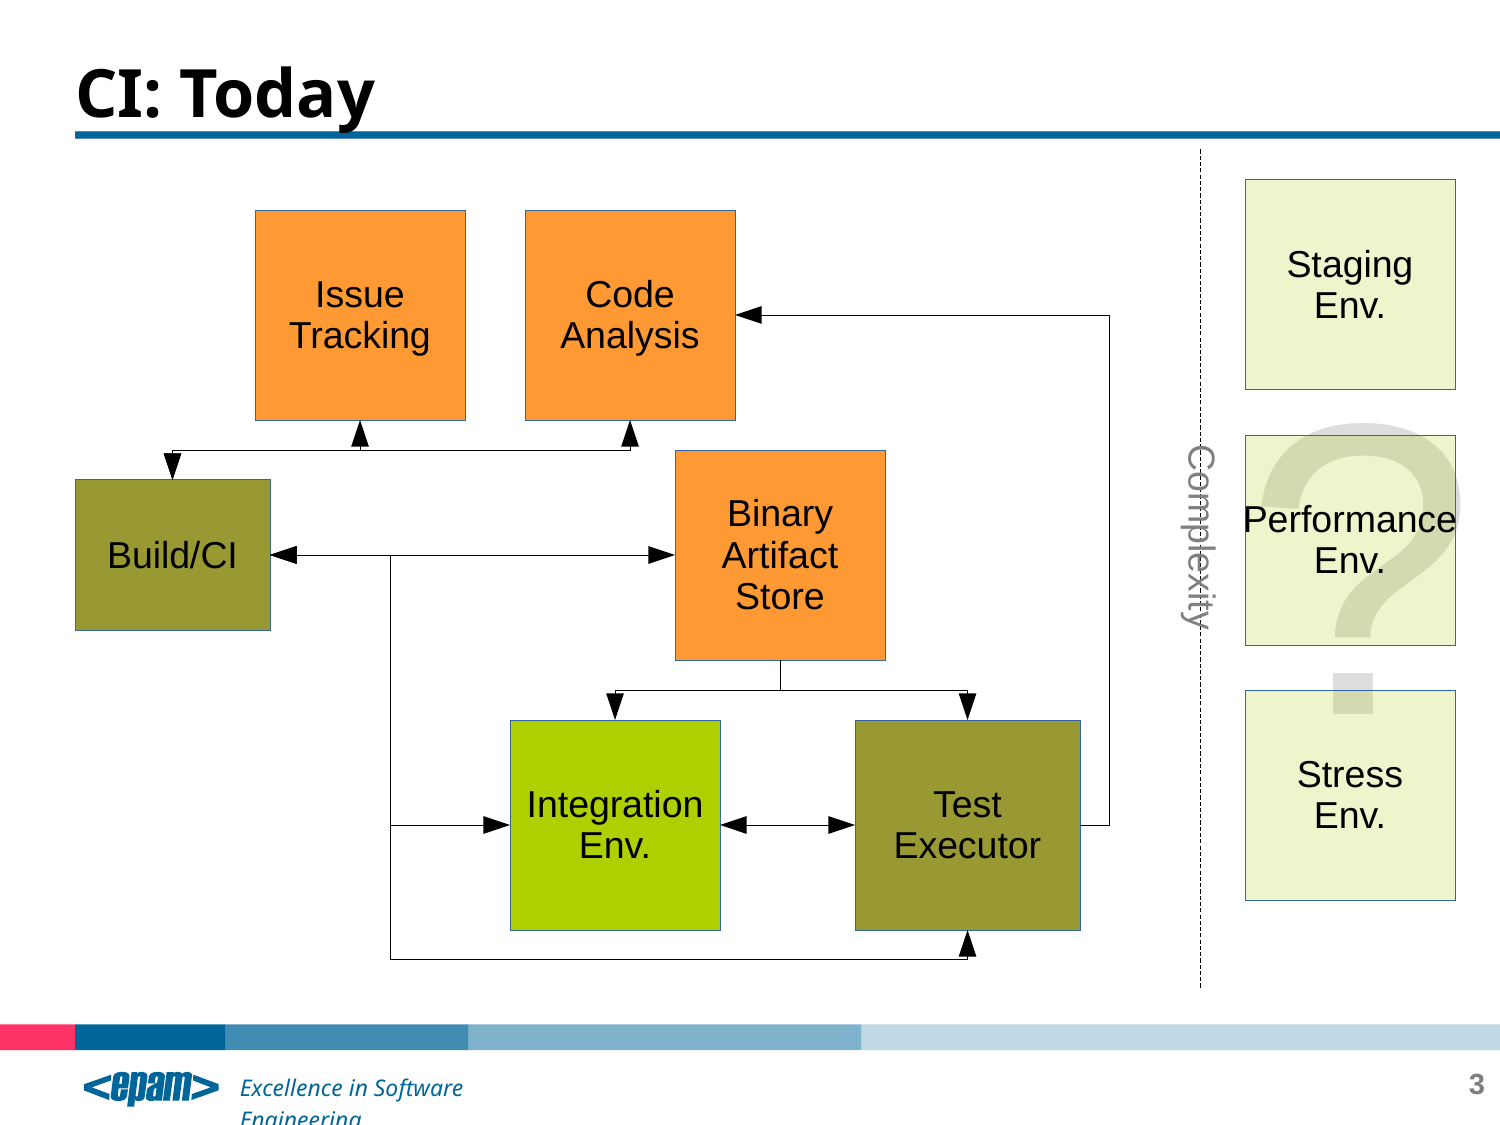

# CI: Today
Staging
Env.
Issue
Tracking
Code
Analysis
?
Performance
Env.
Binary
Artifact
Store
Build/CI
Complexity
Stress
Env.
Integration
Env.
Test
Executor